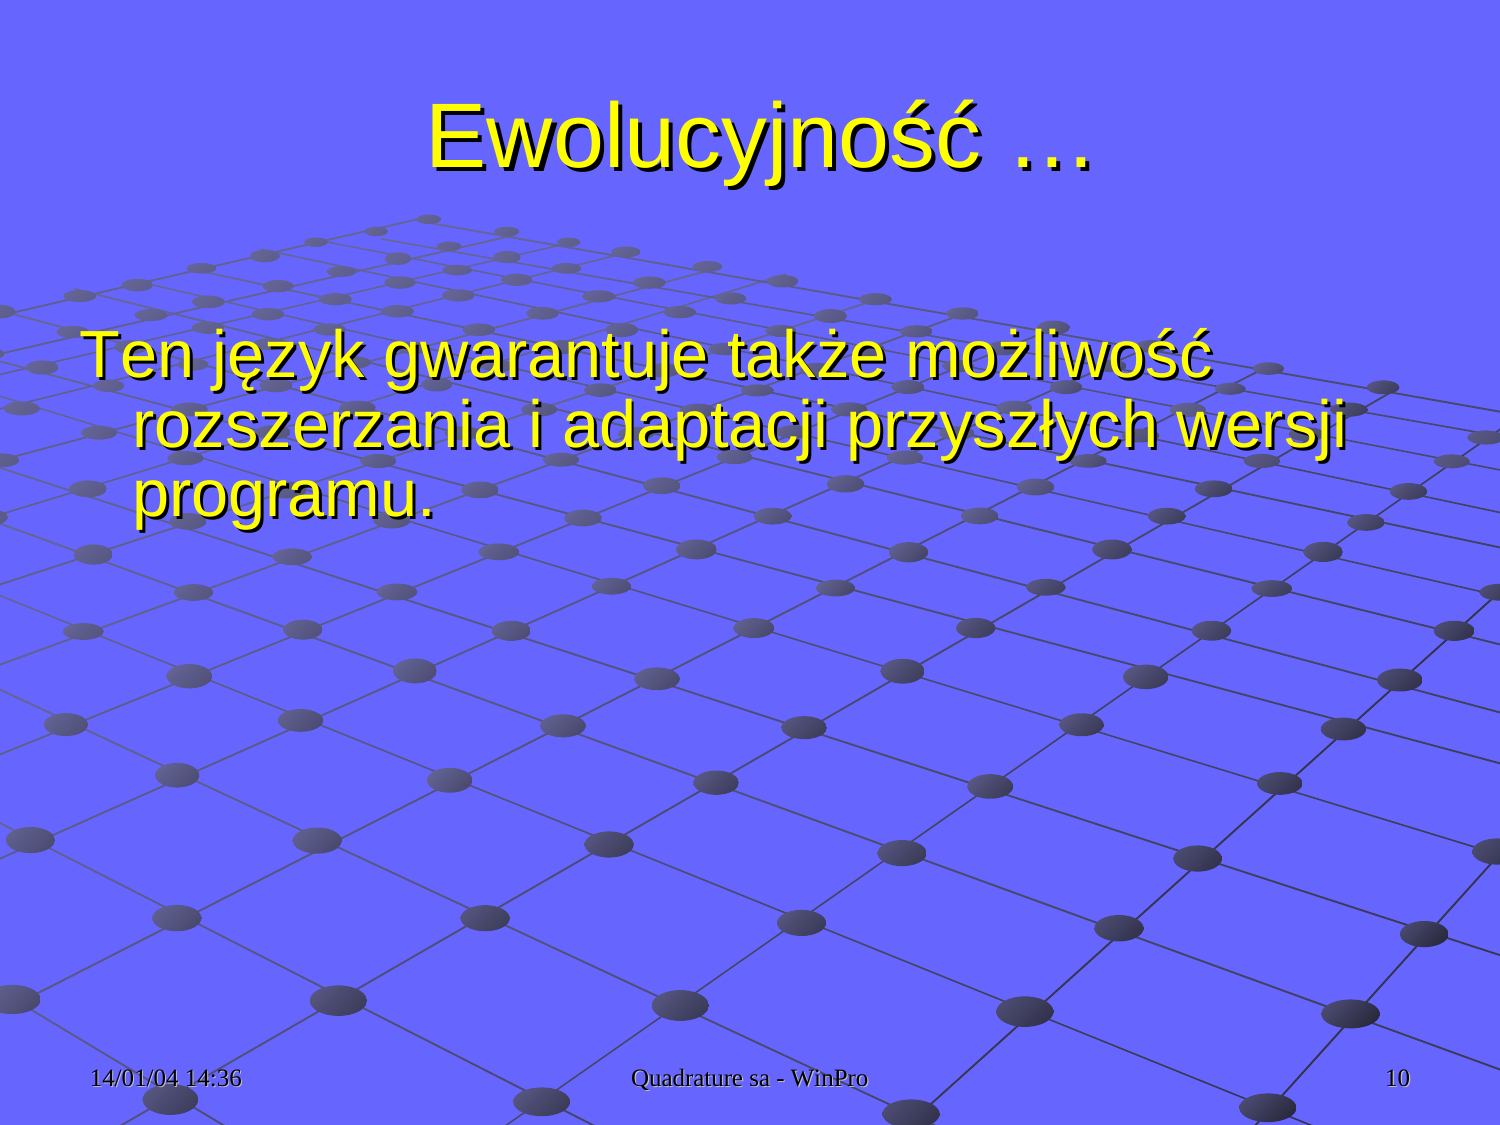

# Ewolucyjność …
Ten język gwarantuje także możliwość rozszerzania i adaptacji przyszłych wersji programu.